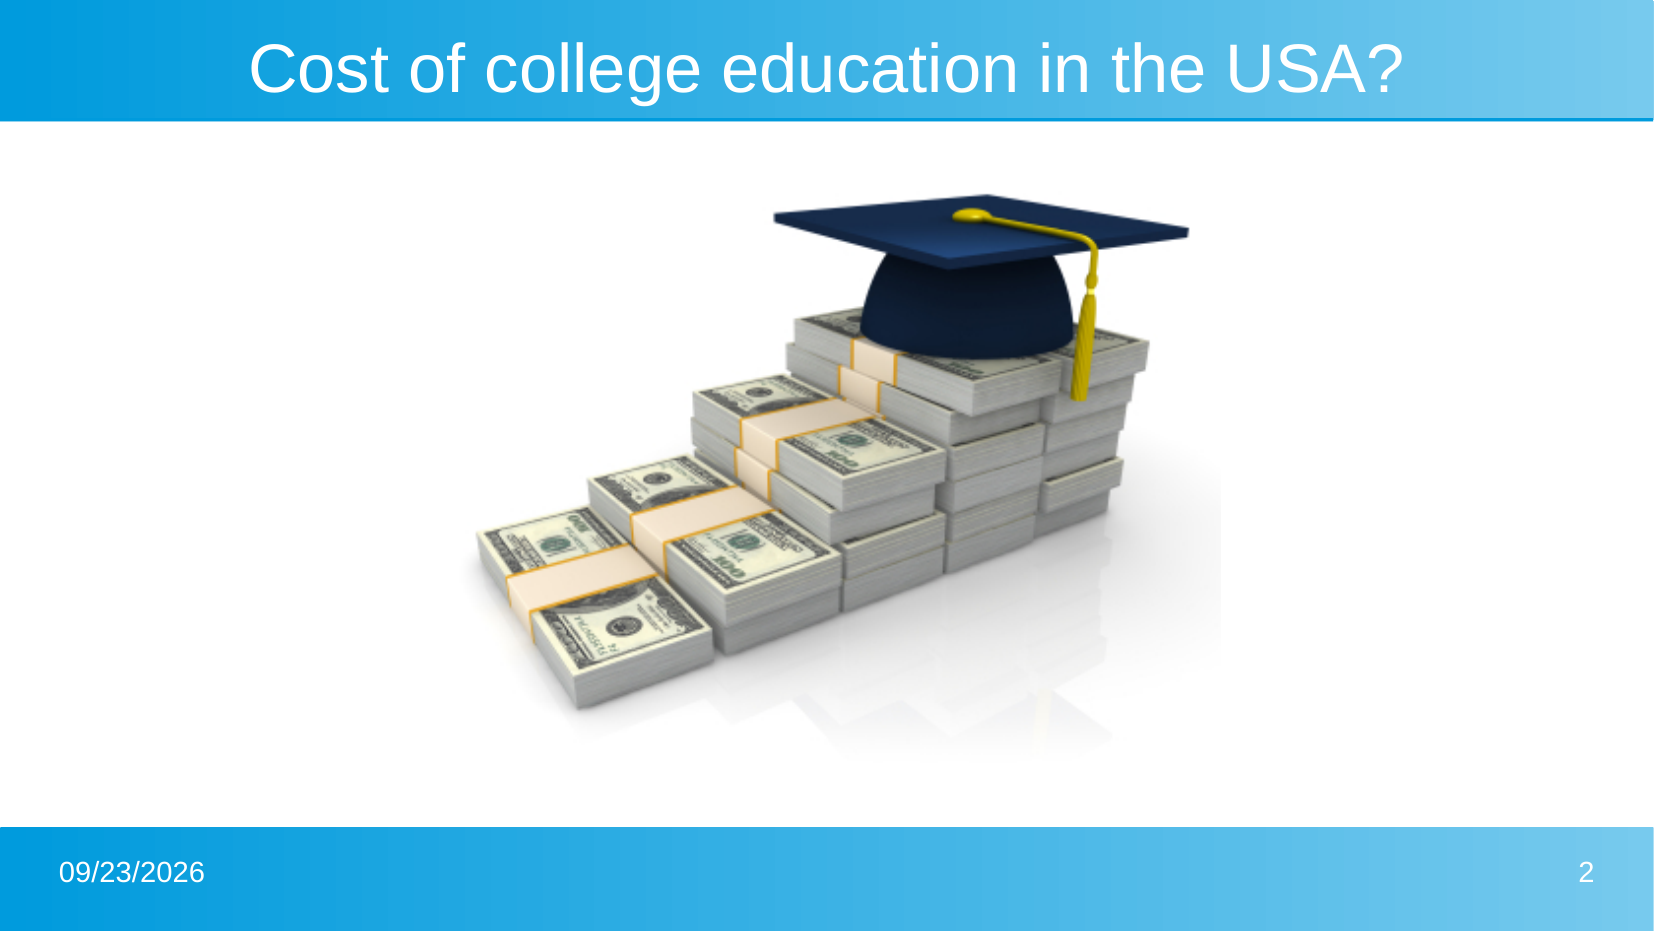

# Cost of college education in the USA?
2